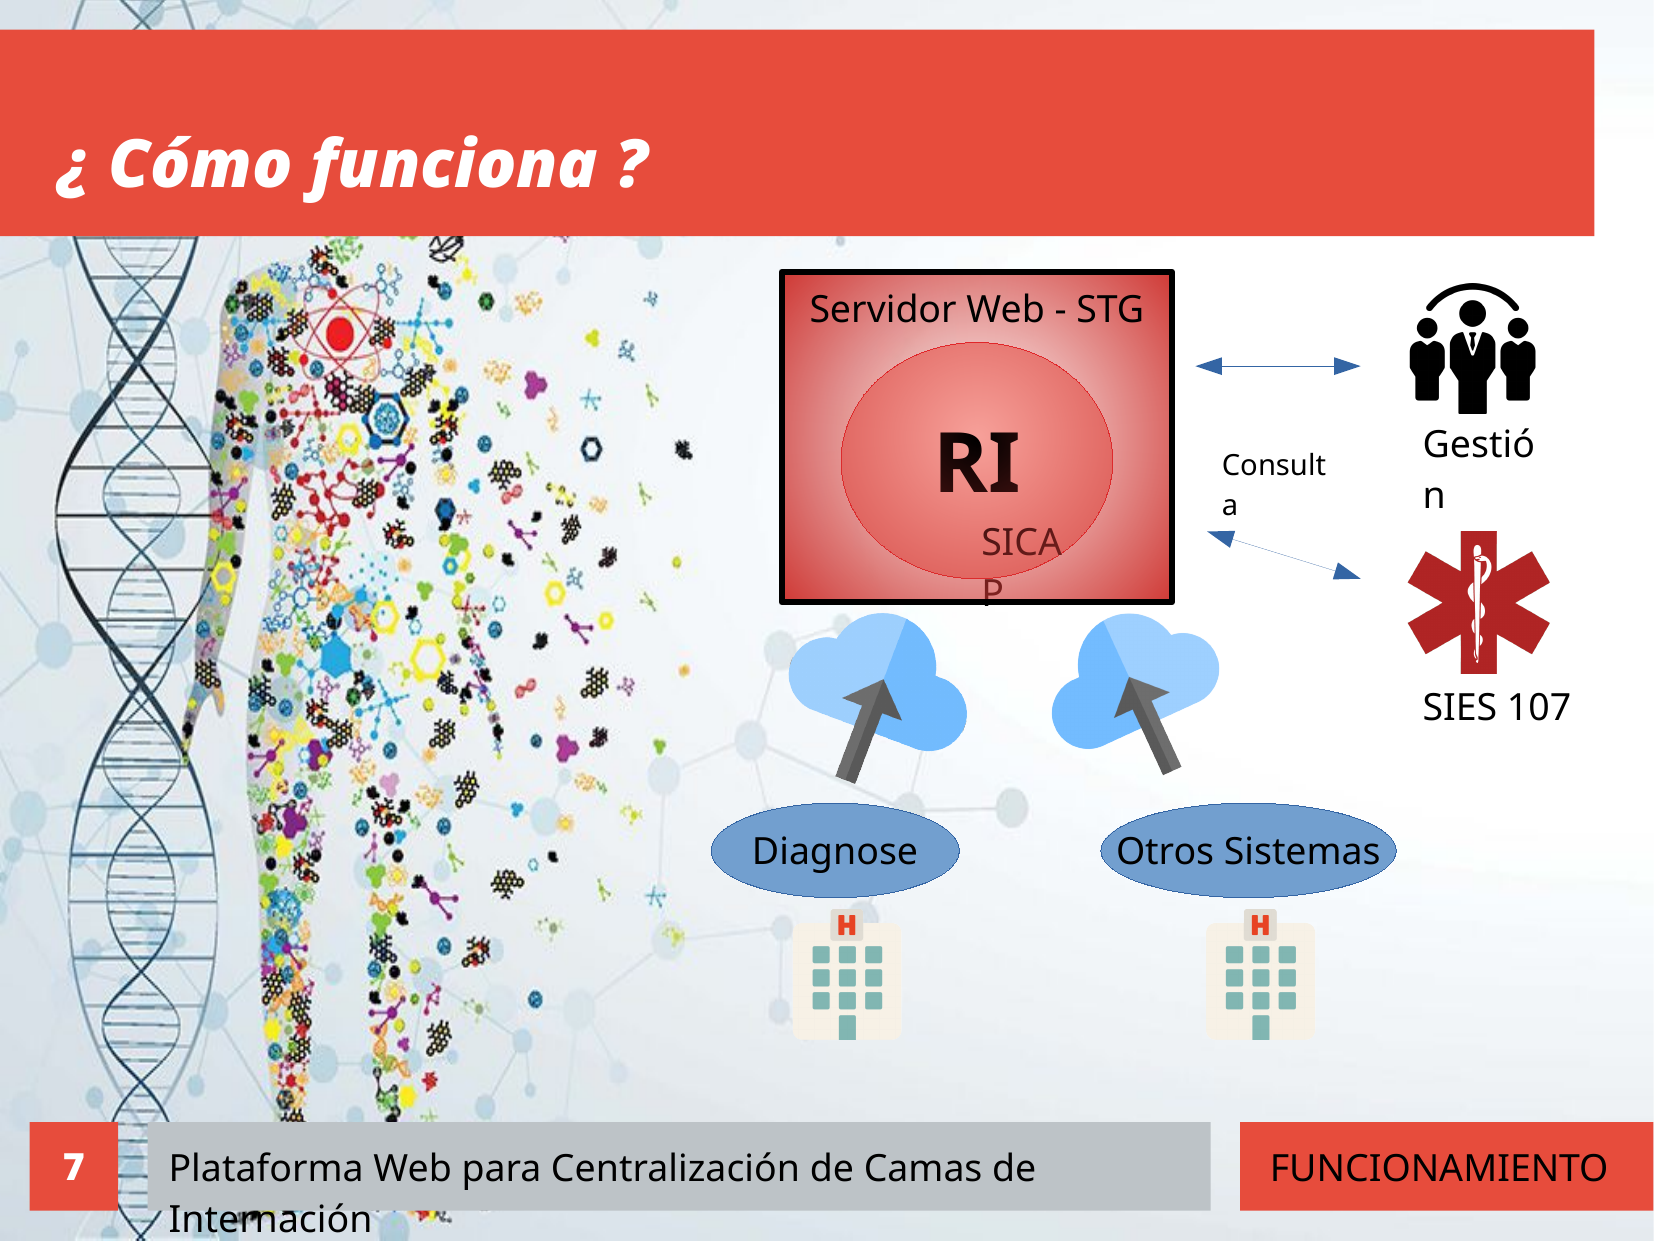

# ¿ Cómo funciona ?
Servidor Web - STG
RI
Gestión
Consulta
SICAP
SIES 107
Diagnose
Otros Sistemas
7
FUNCIONAMIENTO
Plataforma Web para Centralización de Camas de Internación